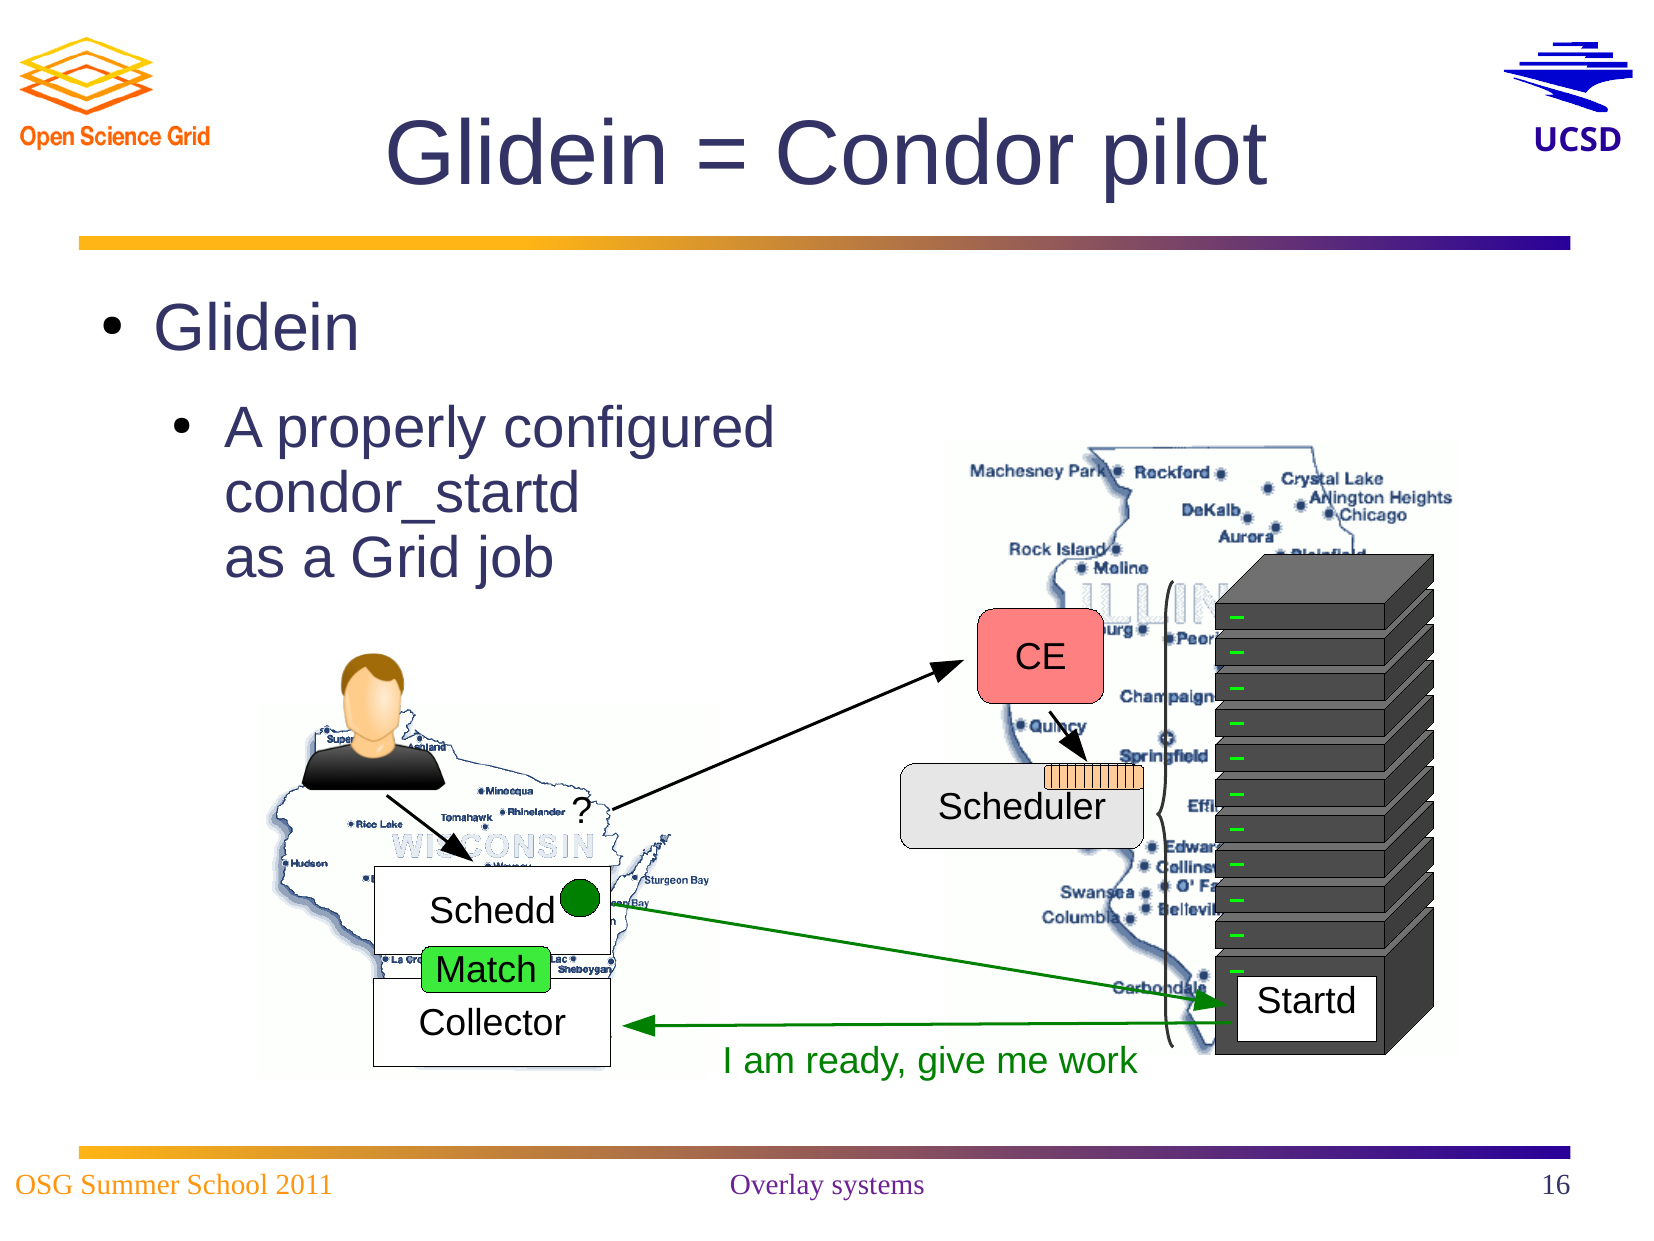

# Glidein = Condor pilot
Glidein
A properly configured
condor_startd
as a Grid job
CE
Scheduler
?
Schedd
Match
Startd
Collector
I am ready, give me work
OSG Summer School 2011
Overlay systems
16